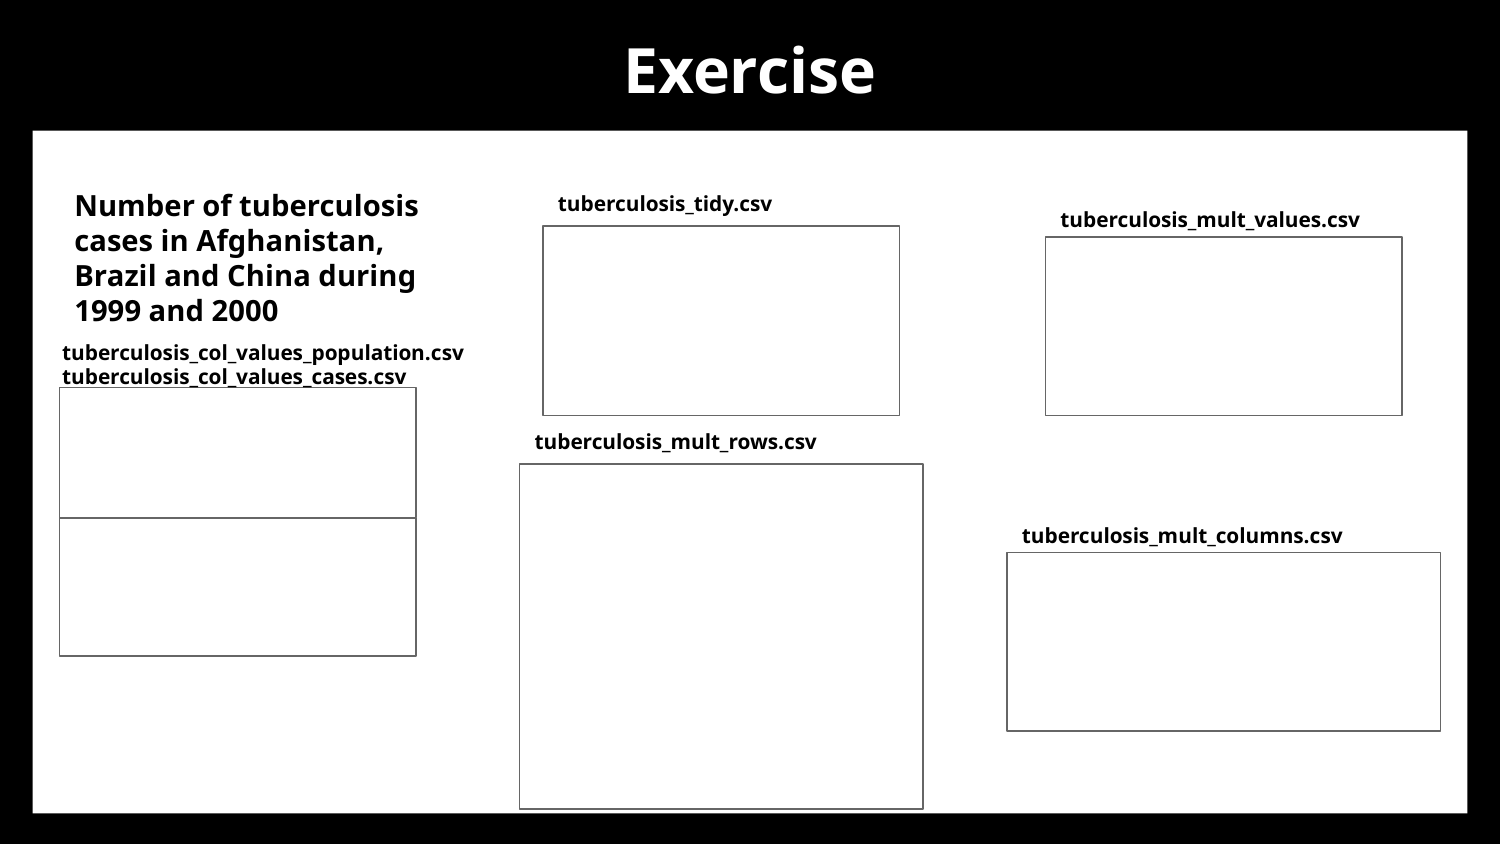

Exercise
Number of tuberculosis cases in Afghanistan, Brazil and China during 1999 and 2000
tuberculosis_tidy.csv
tuberculosis_mult_values.csv
tuberculosis_col_values_population.csv
tuberculosis_col_values_cases.csv
tuberculosis_mult_rows.csv
tuberculosis_mult_columns.csv